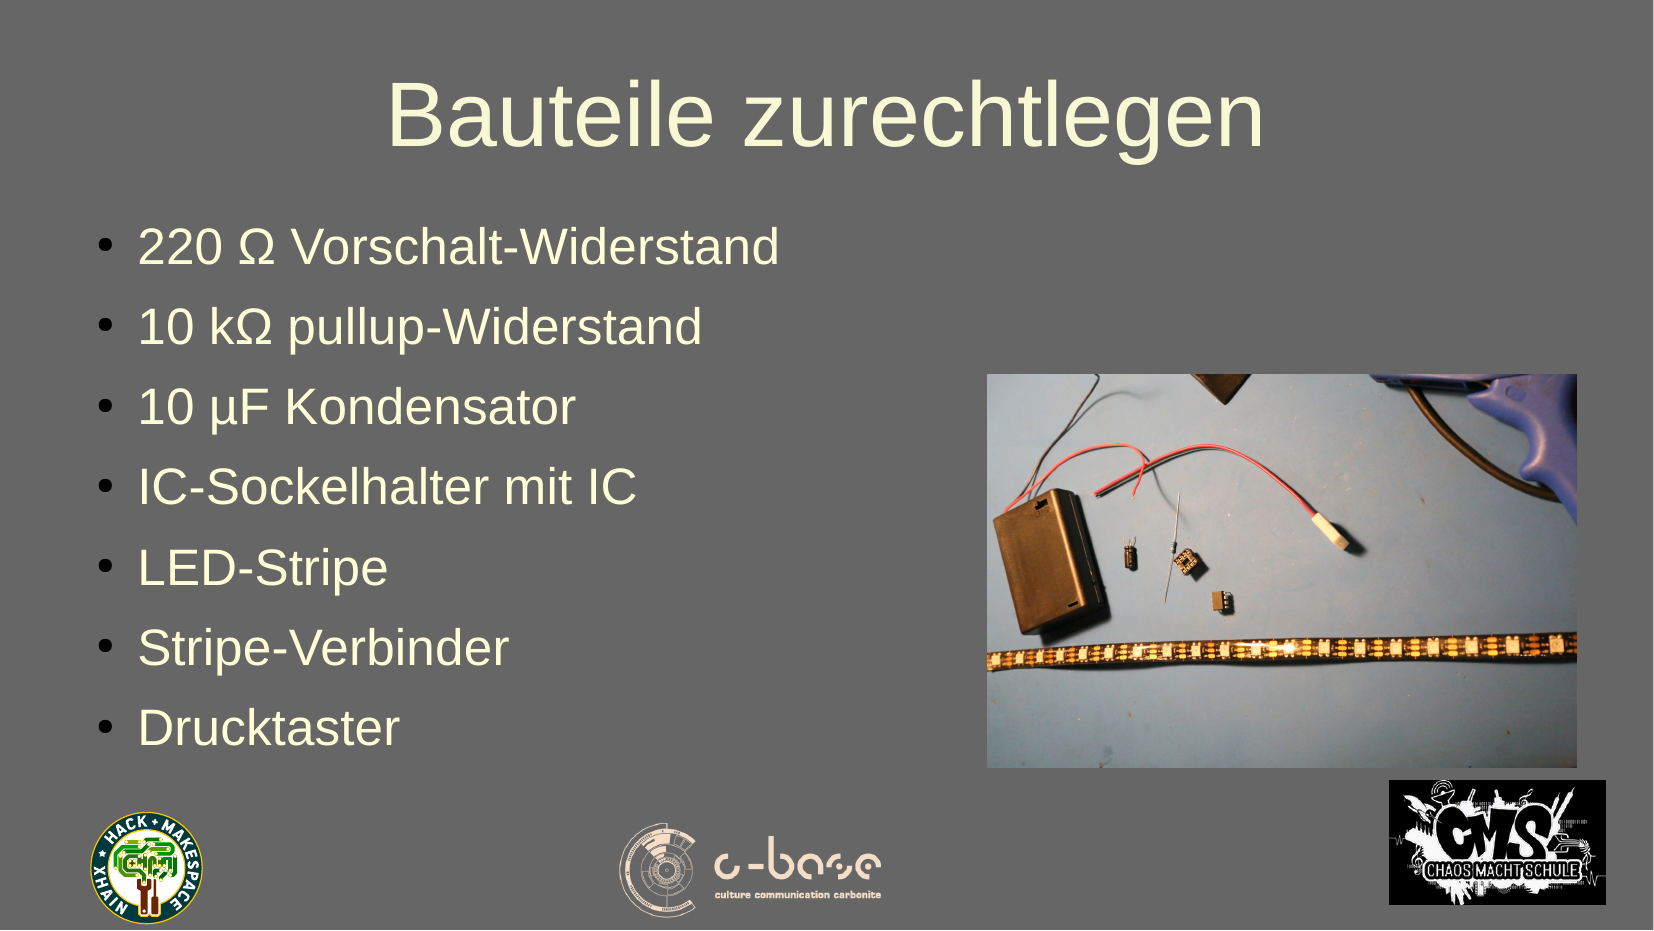

# Bauteile zurechtlegen
220 Ω Vorschalt-Widerstand
10 kΩ pullup-Widerstand
10 µF Kondensator
IC-Sockelhalter mit IC
LED-Stripe
Stripe-Verbinder
Drucktaster